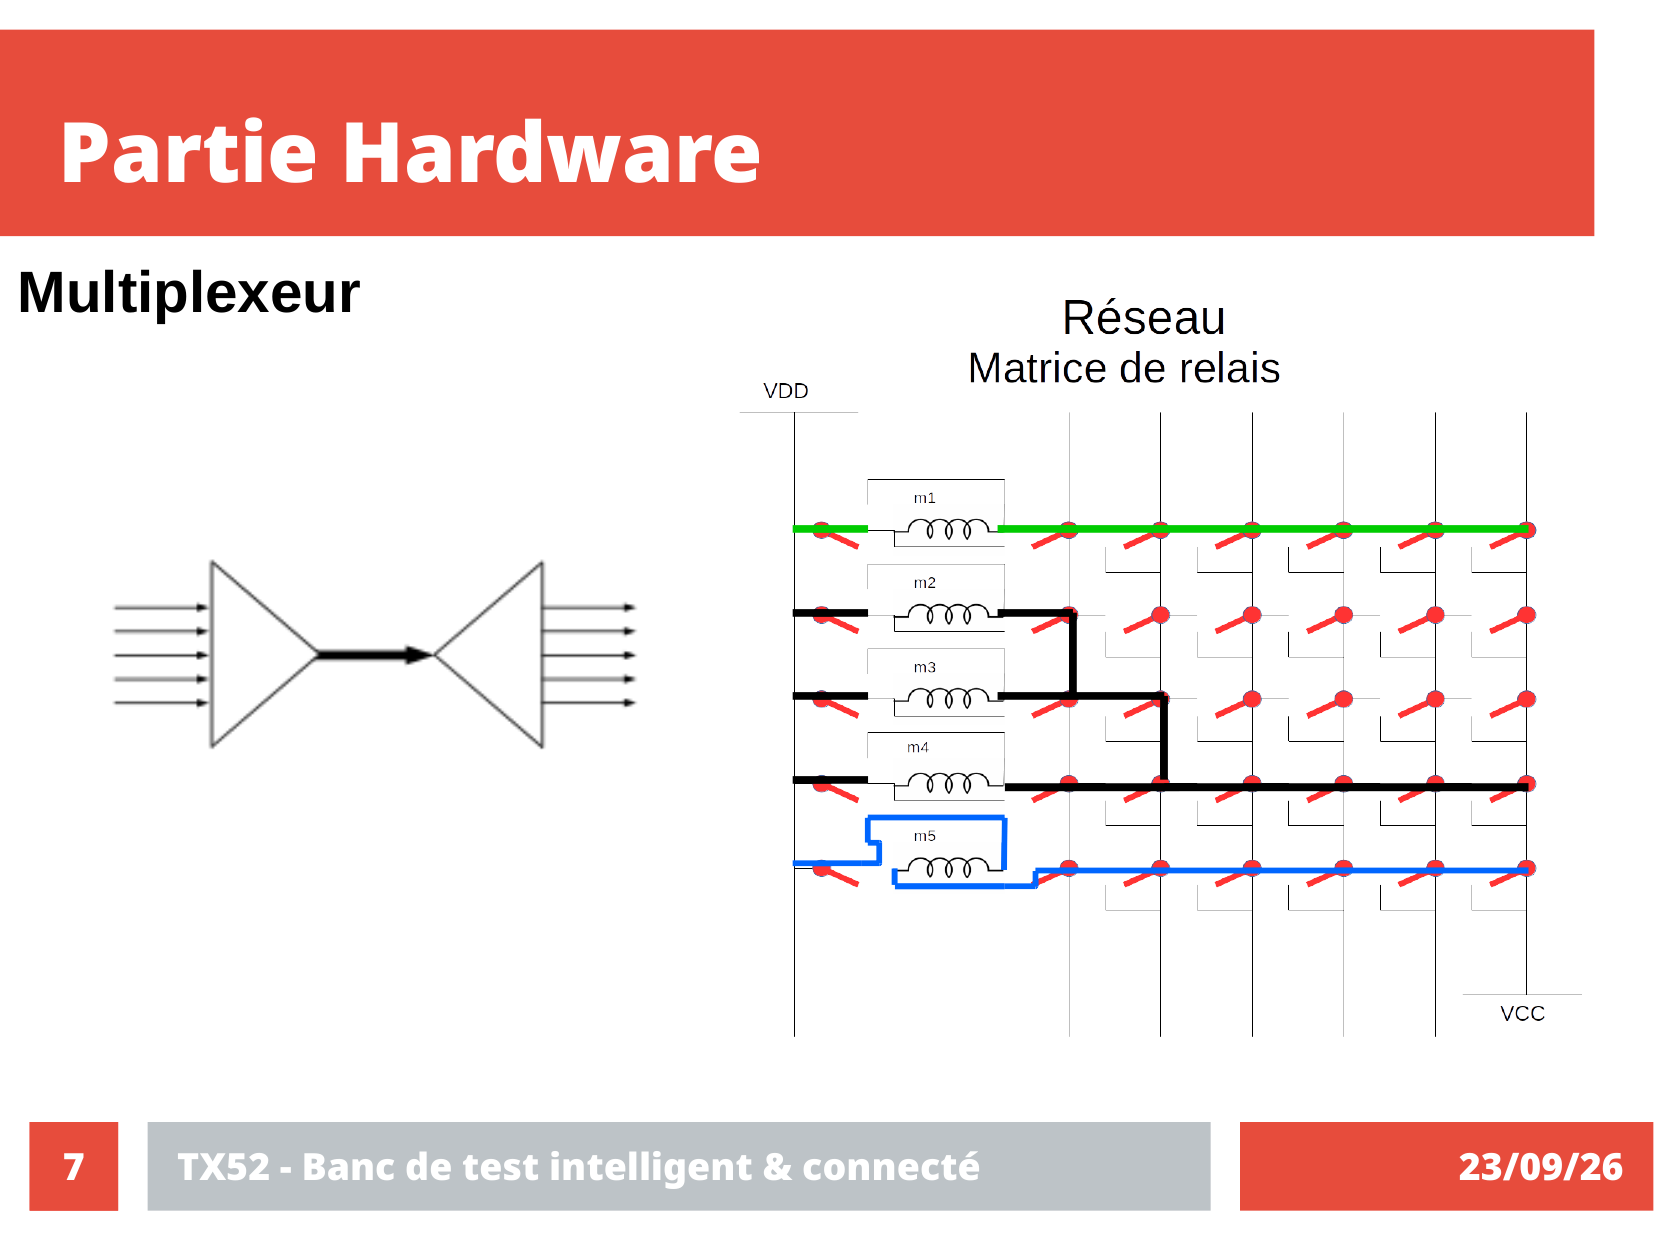

# Partie Hardware
Multiplexeur
7
TX52 - Banc de test intelligent & connecté